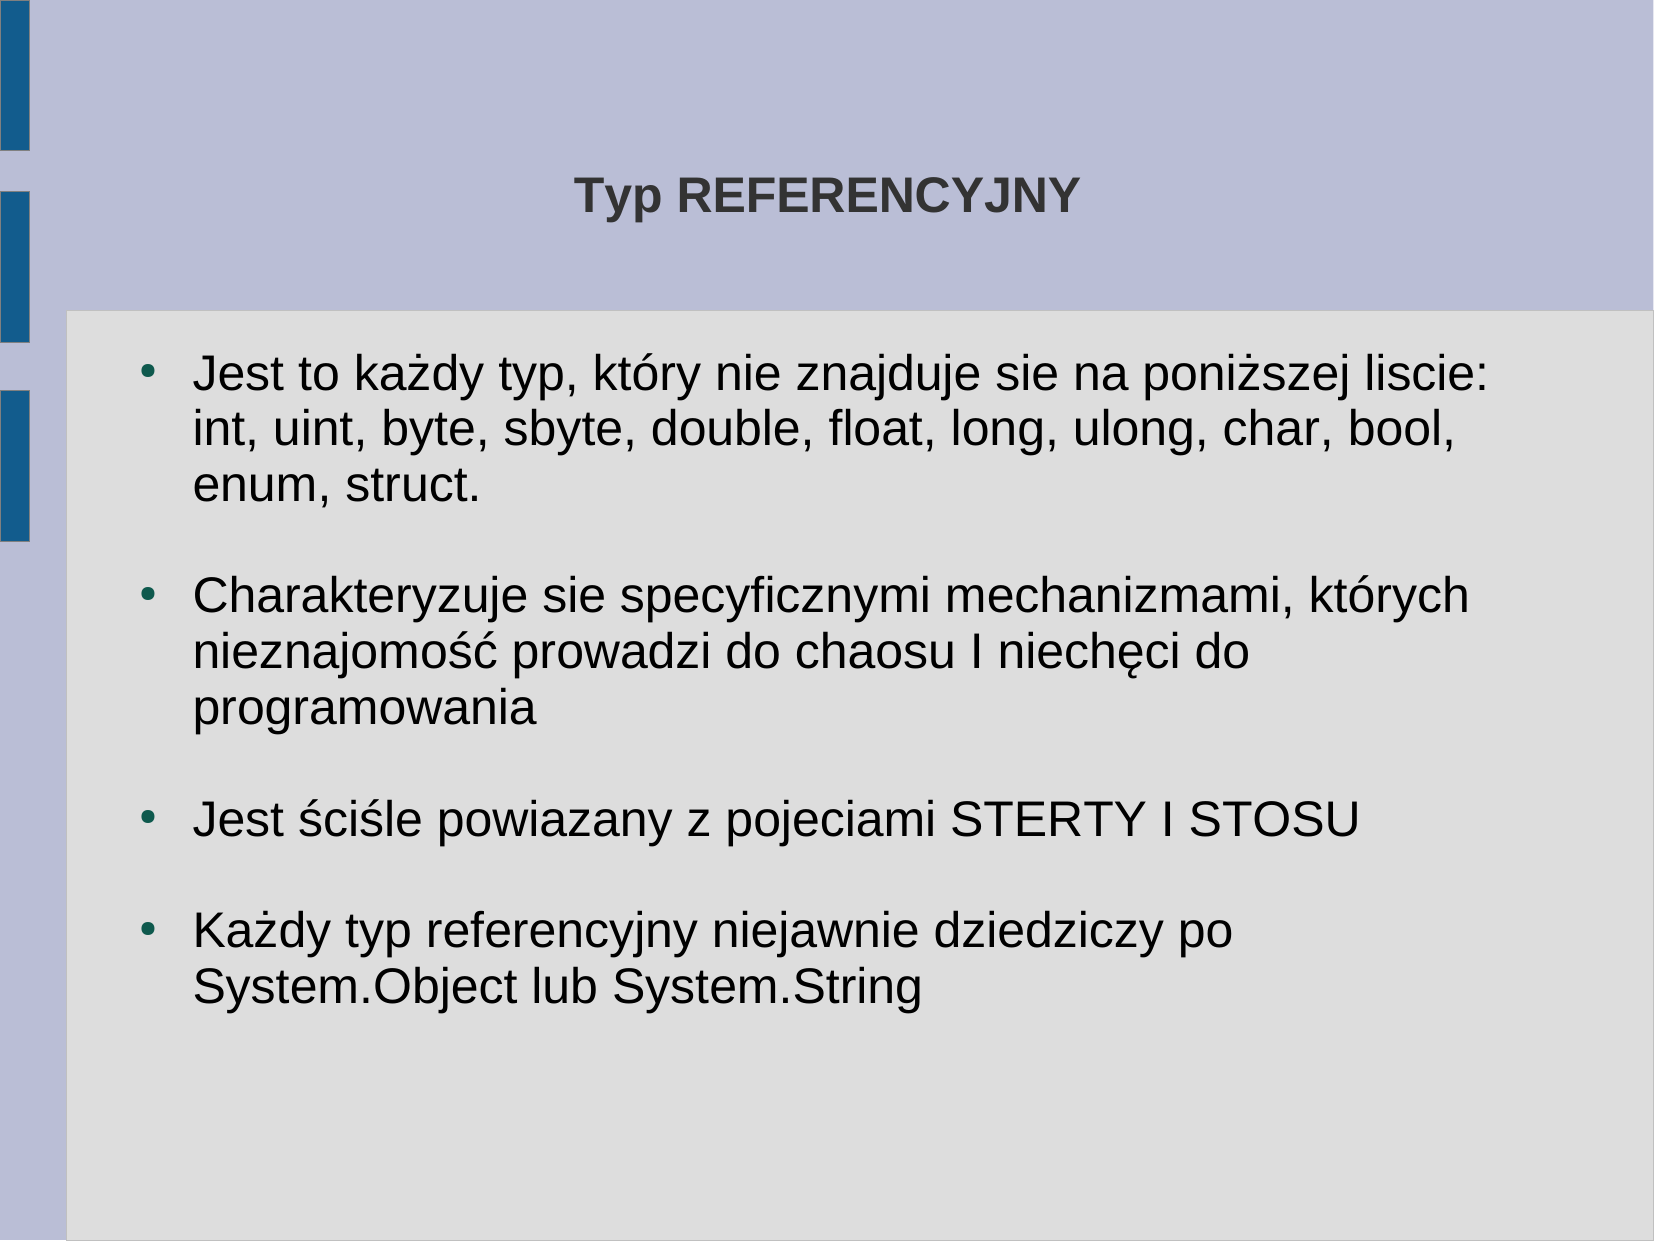

# Typ REFERENCYJNY
Jest to każdy typ, który nie znajduje sie na poniższej liscie:
int, uint, byte, sbyte, double, float, long, ulong, char, bool, enum, struct.
Charakteryzuje sie specyficznymi mechanizmami, których nieznajomość prowadzi do chaosu I niechęci do programowania
Jest ściśle powiazany z pojeciami STERTY I STOSU
Każdy typ referencyjny niejawnie dziedziczy po System.Object lub System.String